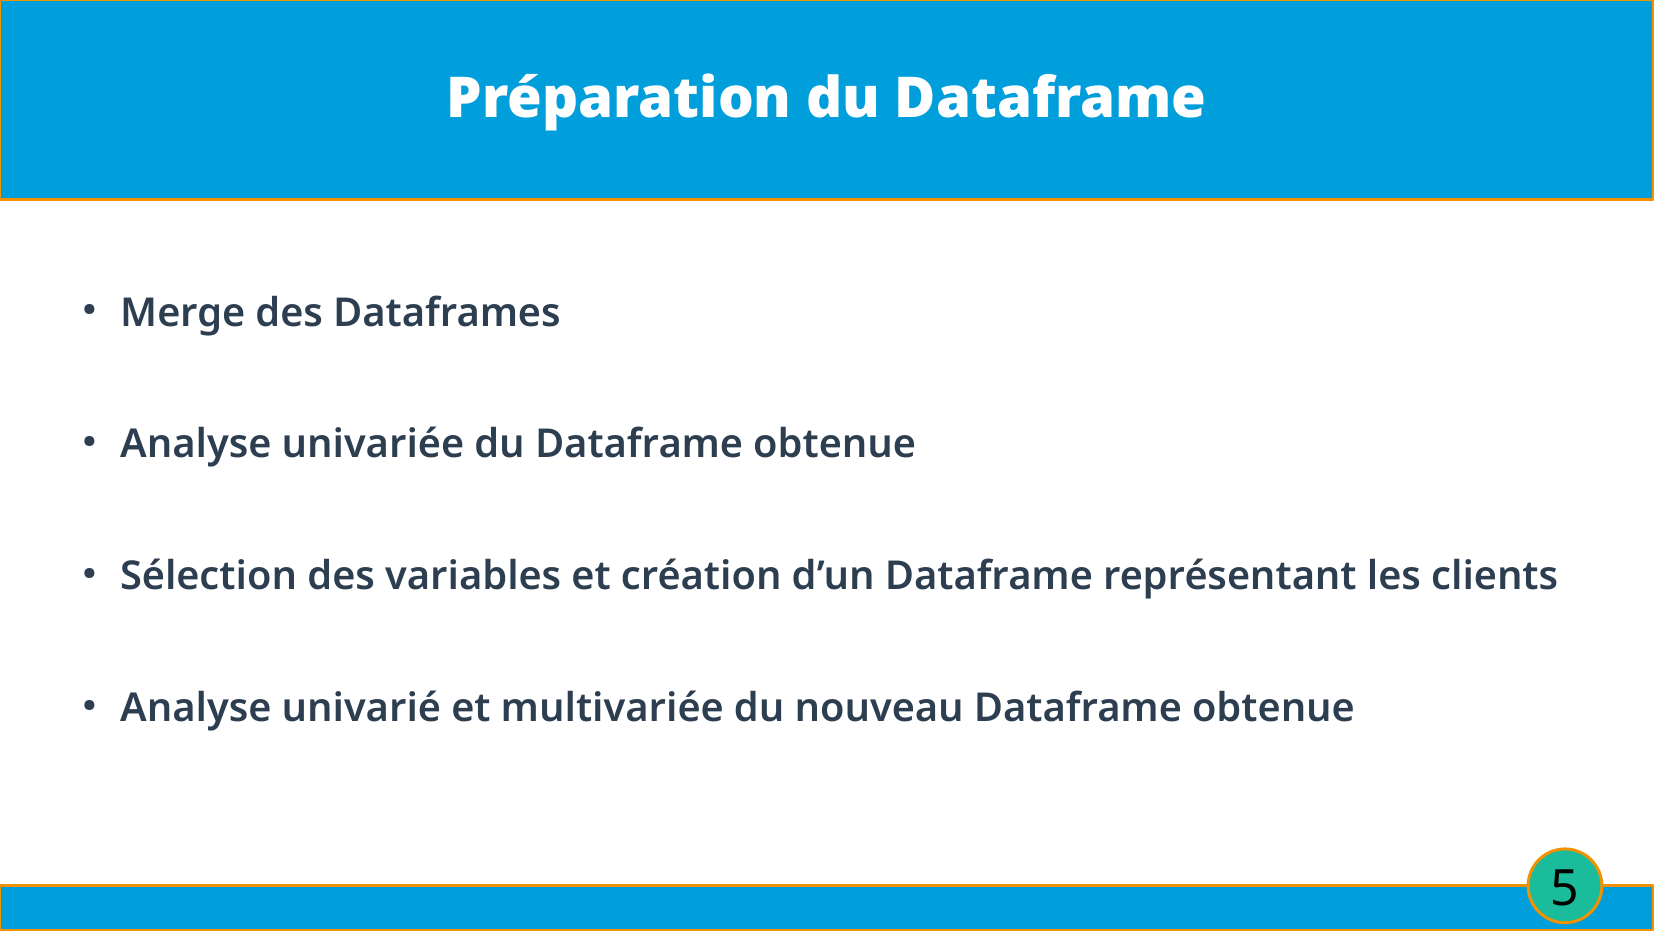

# Préparation du Dataframe
Merge des Dataframes
Analyse univariée du Dataframe obtenue
Sélection des variables et création d’un Dataframe représentant les clients
Analyse univarié et multivariée du nouveau Dataframe obtenue